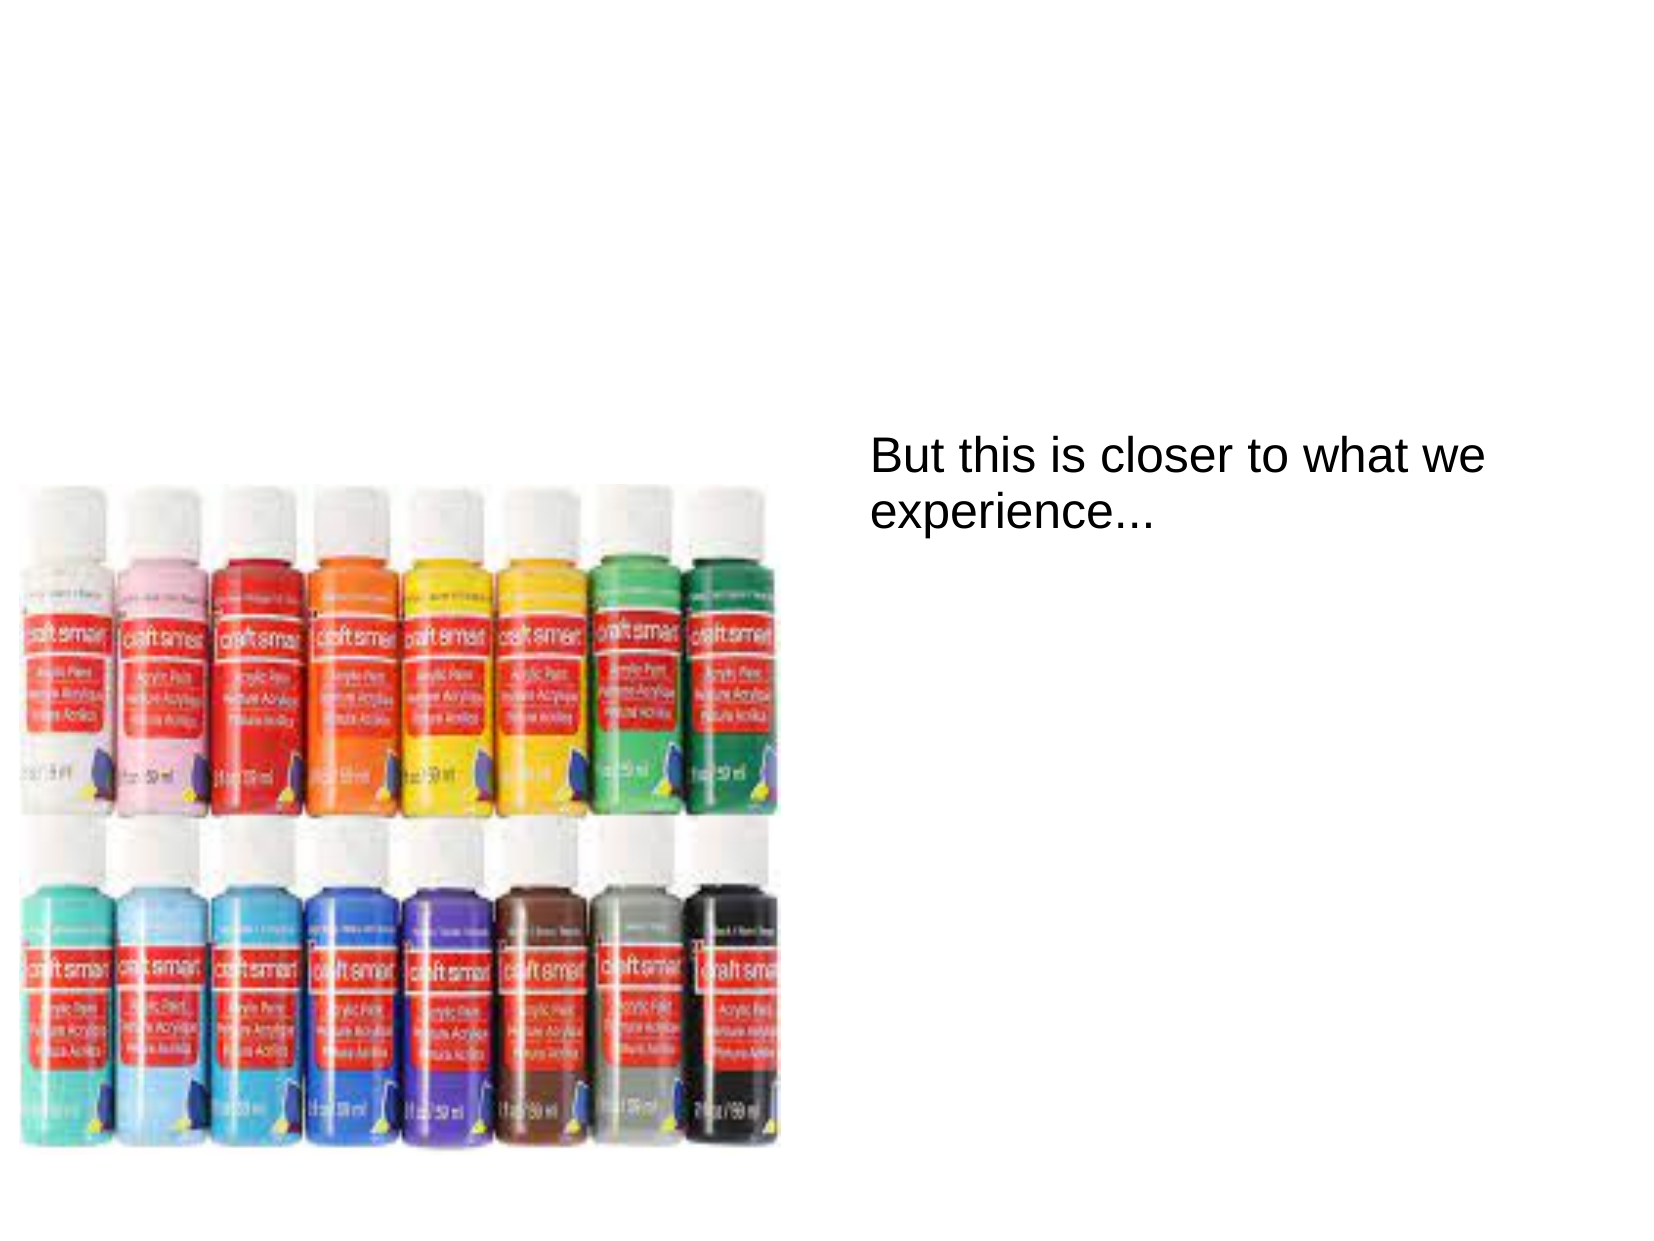

#
But this is closer to what we experience...